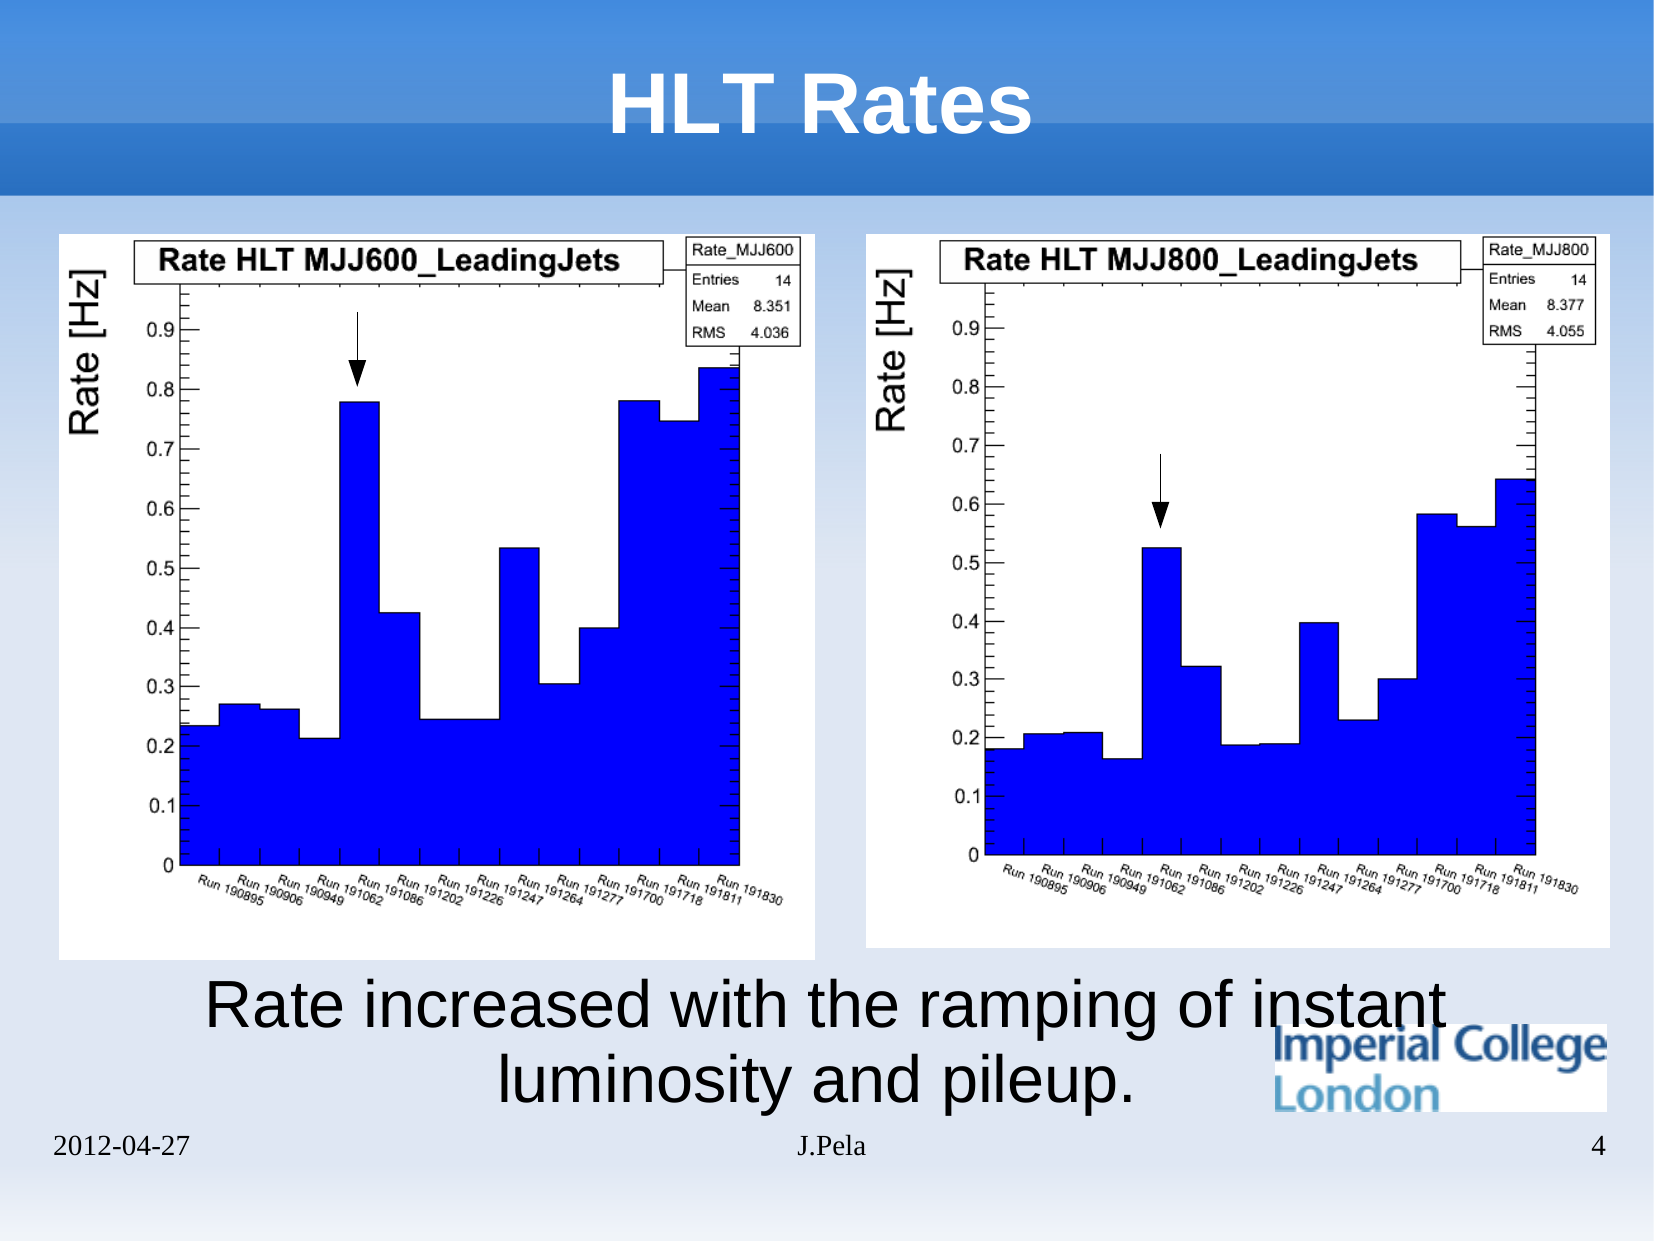

# HLT Rates
Rate increased with the ramping of instant luminosity and pileup.
2012-04-27
J.Pela
4